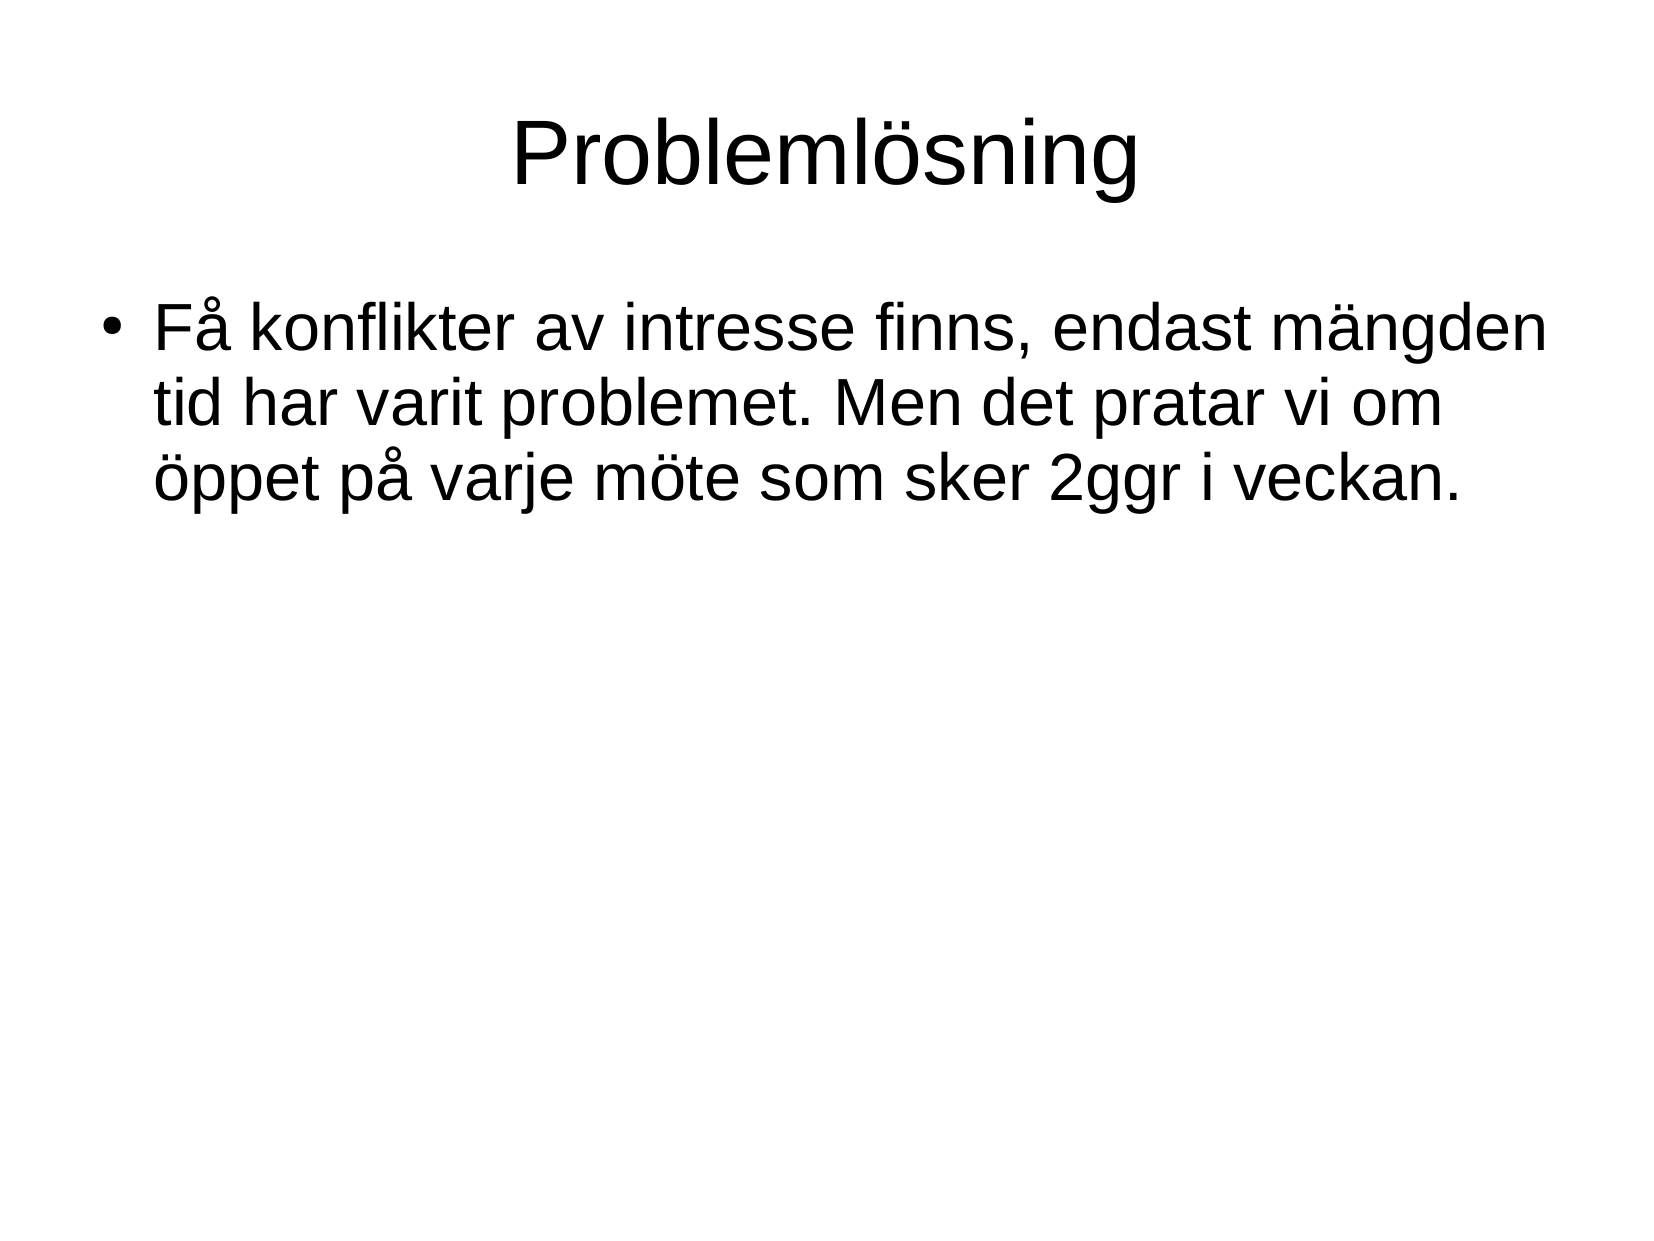

# Problemlösning
Få konflikter av intresse finns, endast mängden tid har varit problemet. Men det pratar vi om öppet på varje möte som sker 2ggr i veckan.